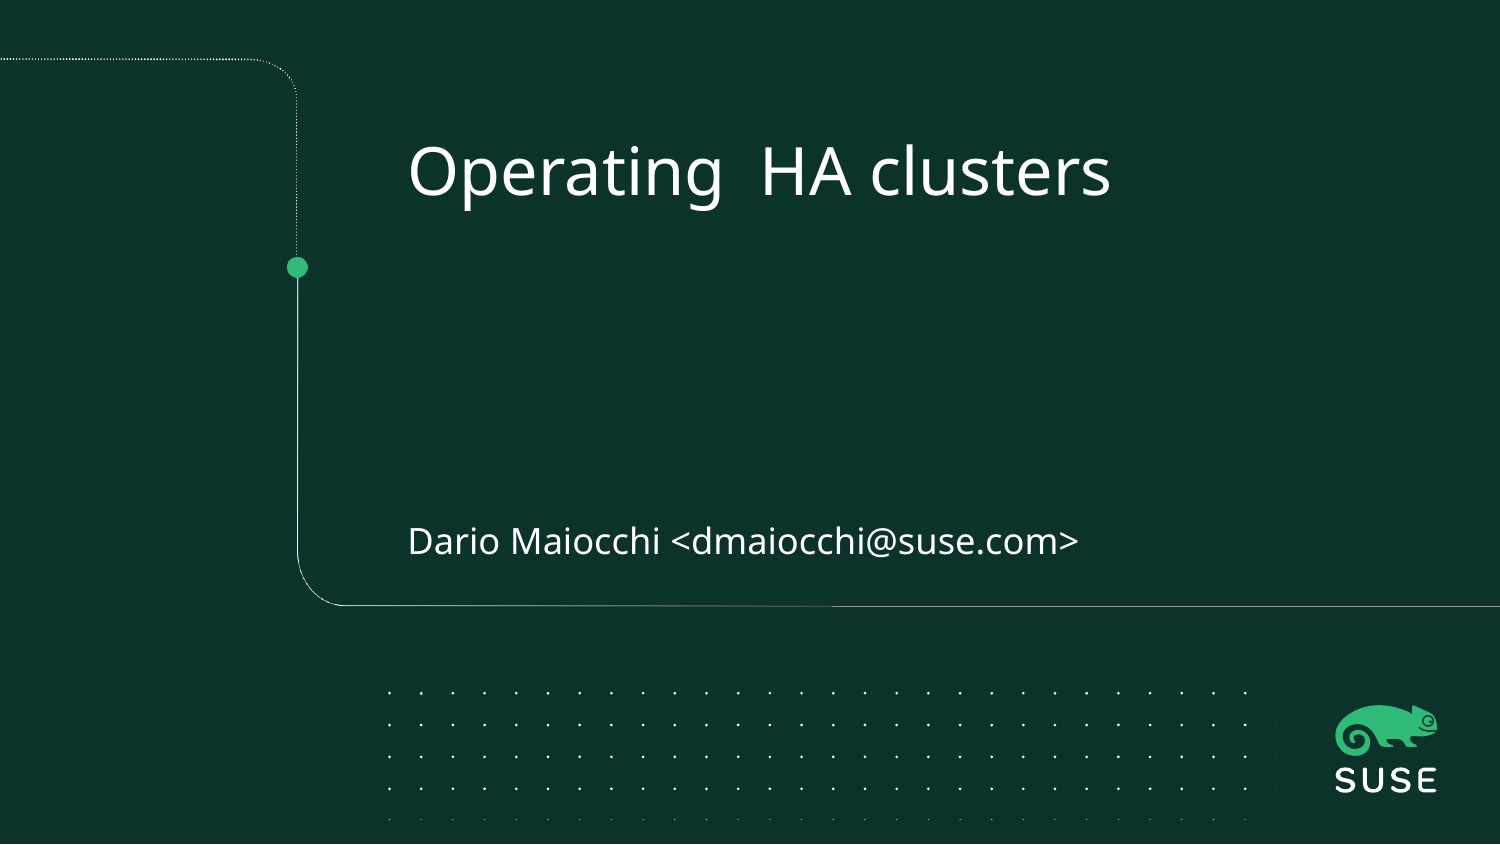

# Operating HA clusters
Dario Maiocchi <dmaiocchi@suse.com>